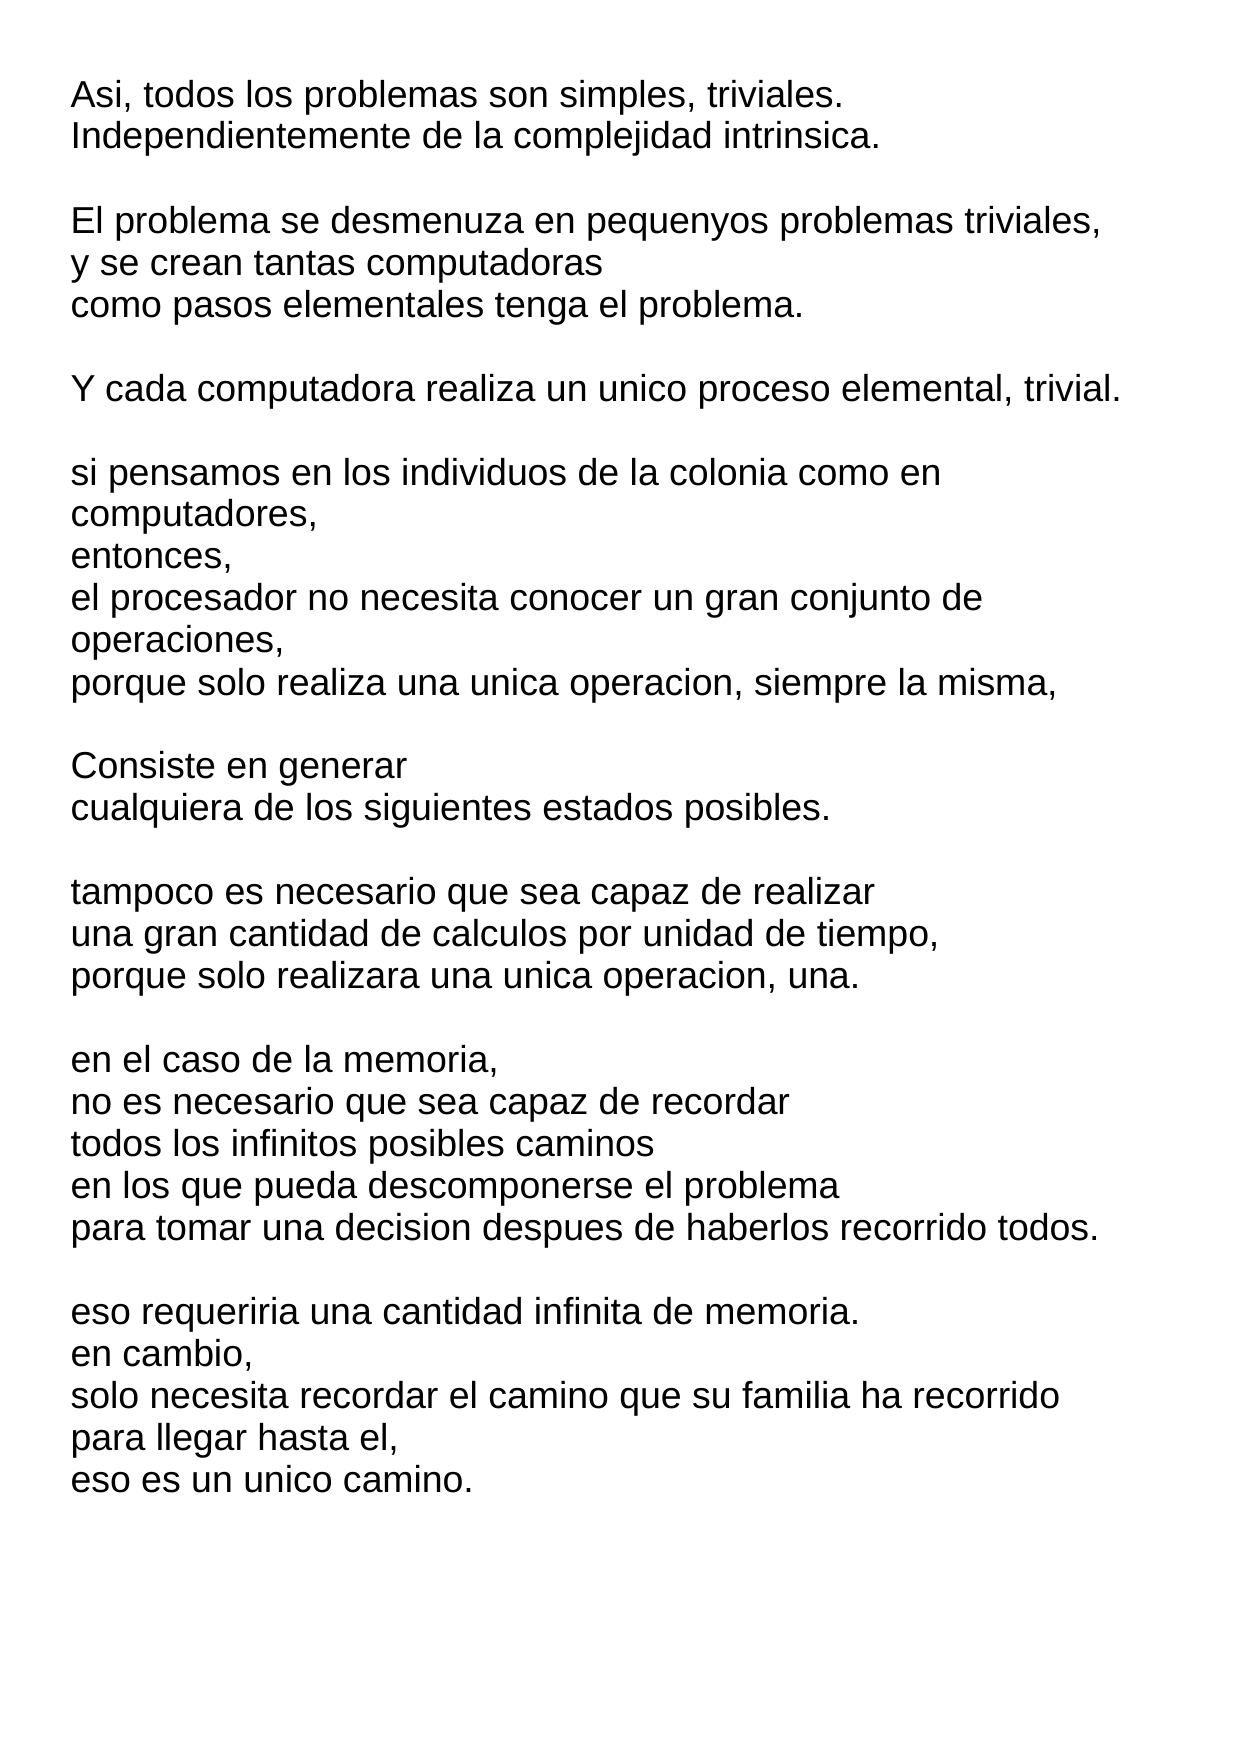

Asi, todos los problemas son simples, triviales.
Independientemente de la complejidad intrinsica.
El problema se desmenuza en pequenyos problemas triviales,
y se crean tantas computadoras
como pasos elementales tenga el problema.
Y cada computadora realiza un unico proceso elemental, trivial.
si pensamos en los individuos de la colonia como en computadores,
entonces,
el procesador no necesita conocer un gran conjunto de operaciones,
porque solo realiza una unica operacion, siempre la misma,
Consiste en generar
cualquiera de los siguientes estados posibles.
tampoco es necesario que sea capaz de realizar
una gran cantidad de calculos por unidad de tiempo,
porque solo realizara una unica operacion, una.
en el caso de la memoria,
no es necesario que sea capaz de recordar
todos los infinitos posibles caminos
en los que pueda descomponerse el problema
para tomar una decision despues de haberlos recorrido todos.
eso requeriria una cantidad infinita de memoria.
en cambio,
solo necesita recordar el camino que su familia ha recorrido
para llegar hasta el,
eso es un unico camino.